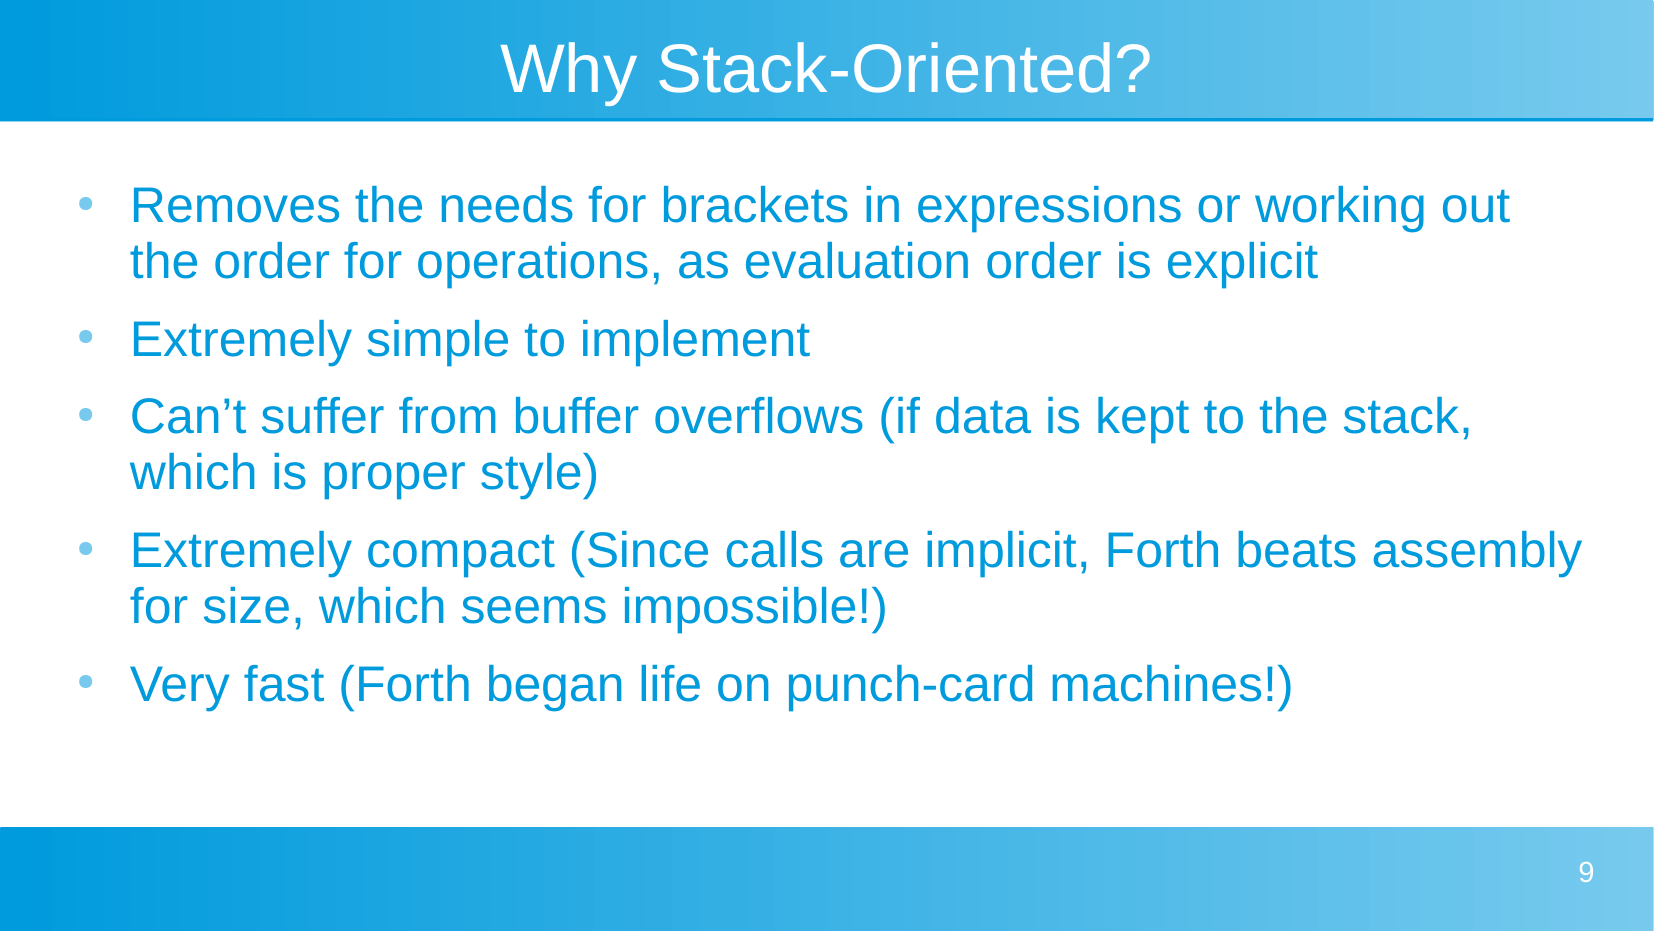

# Why Stack-Oriented?
Removes the needs for brackets in expressions or working out the order for operations, as evaluation order is explicit
Extremely simple to implement
Can’t suffer from buffer overflows (if data is kept to the stack, which is proper style)
Extremely compact (Since calls are implicit, Forth beats assembly for size, which seems impossible!)
Very fast (Forth began life on punch-card machines!)
9